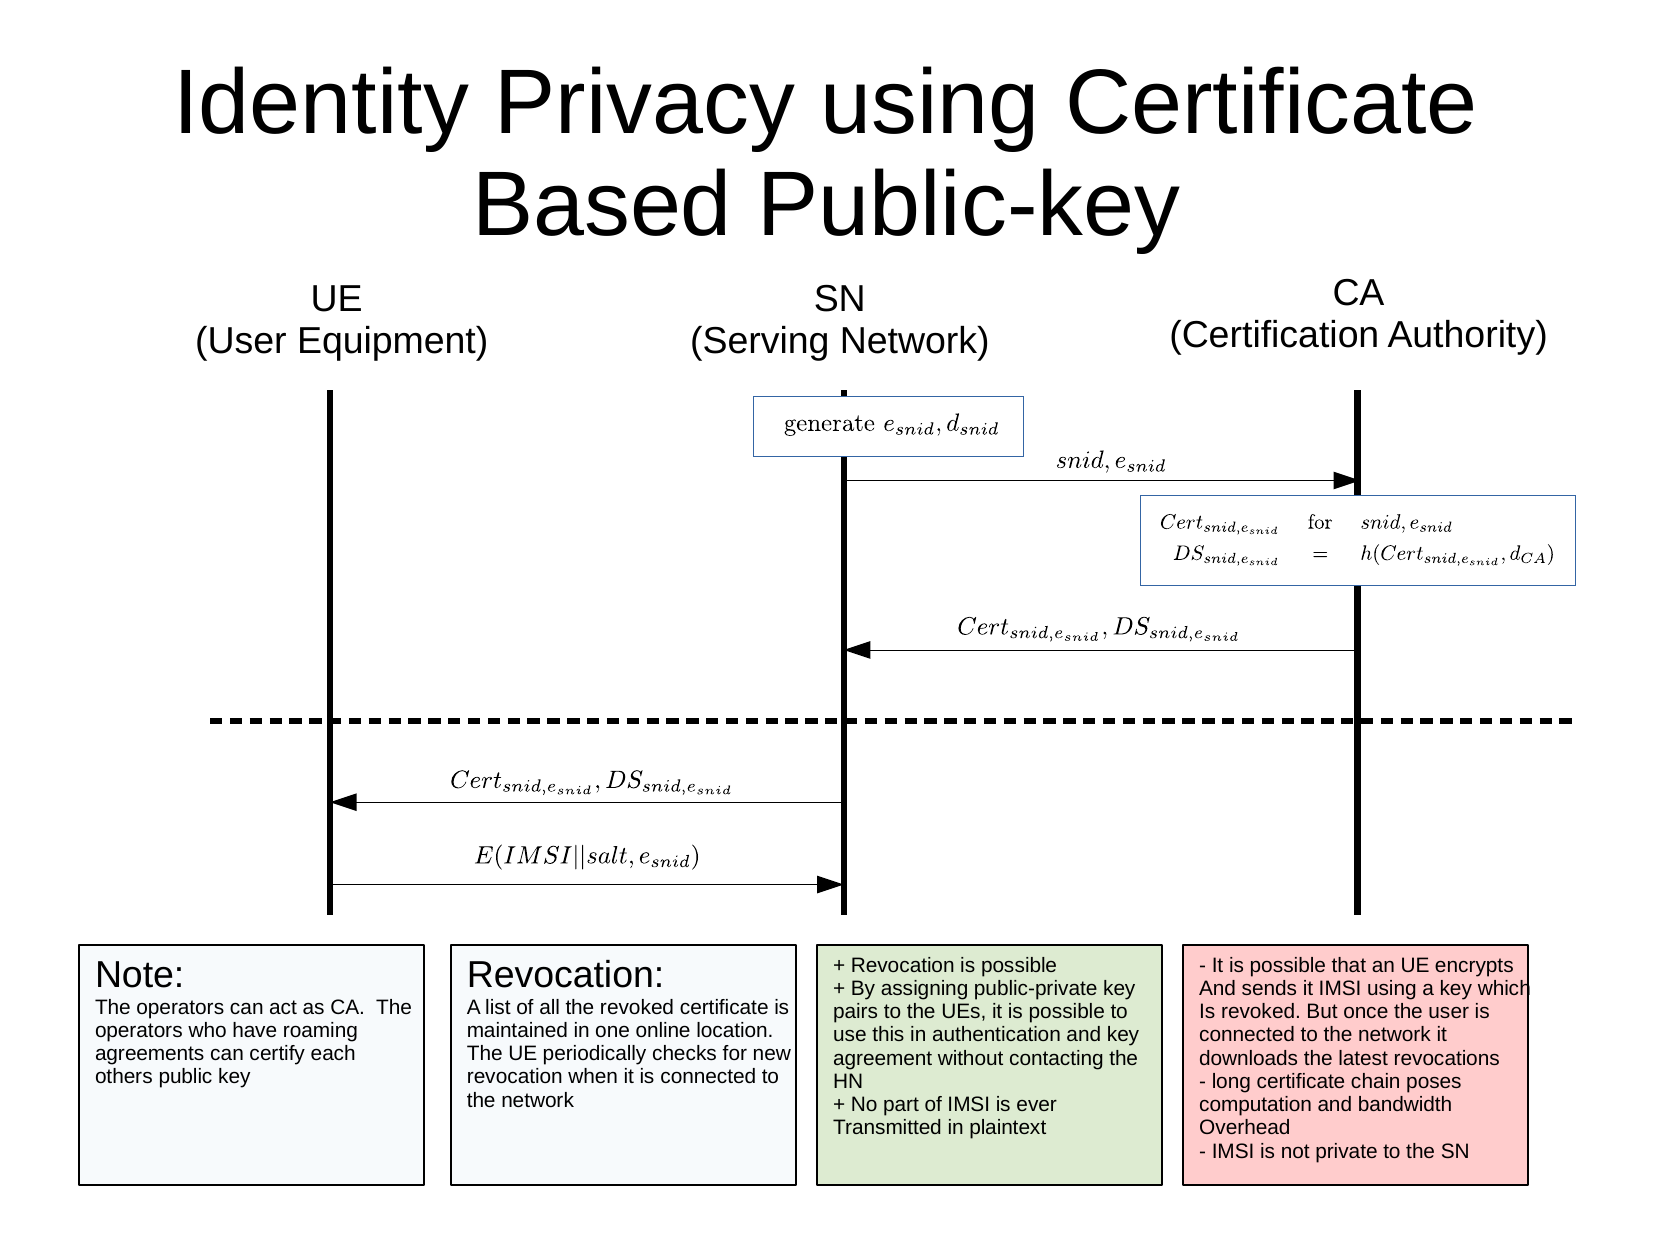

# Identity Privacy using Certificate Based Public-key
CA
(Certification Authority)
UE
(User Equipment)
SN
(Serving Network)
Note:
The operators can act as CA. The
operators who have roaming
agreements can certify each
others public key
Revocation:
A list of all the revoked certificate is
maintained in one online location.
The UE periodically checks for new
revocation when it is connected to
the network
+ Revocation is possible
+ By assigning public-private key
pairs to the UEs, it is possible to
use this in authentication and key
agreement without contacting the
HN
+ No part of IMSI is ever
Transmitted in plaintext
- It is possible that an UE encrypts
And sends it IMSI using a key which
Is revoked. But once the user is
connected to the network it
downloads the latest revocations
- long certificate chain poses
computation and bandwidth
Overhead
- IMSI is not private to the SN